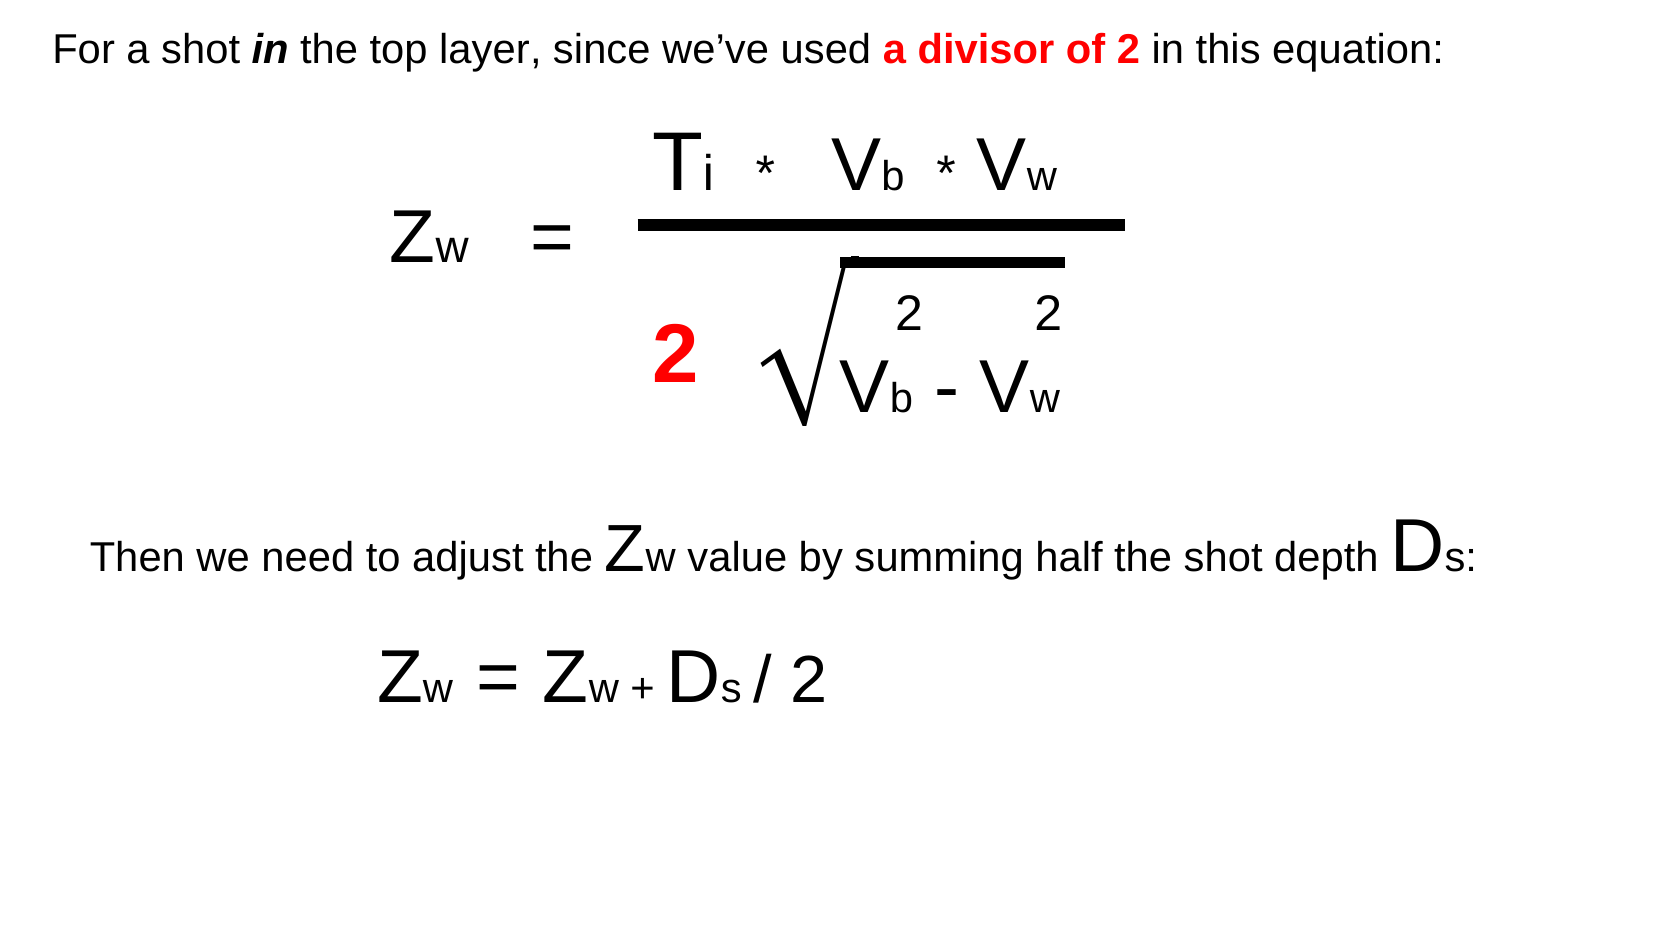

For a shot in the top layer, since we’ve used a divisor of 2 in this equation:
Ti * Vb * Vw
Zw =
 2 2
Vb - Vw
2
Then we need to adjust the Zw value by summing half the shot depth Ds:
 Zw = Zw + Ds / 2